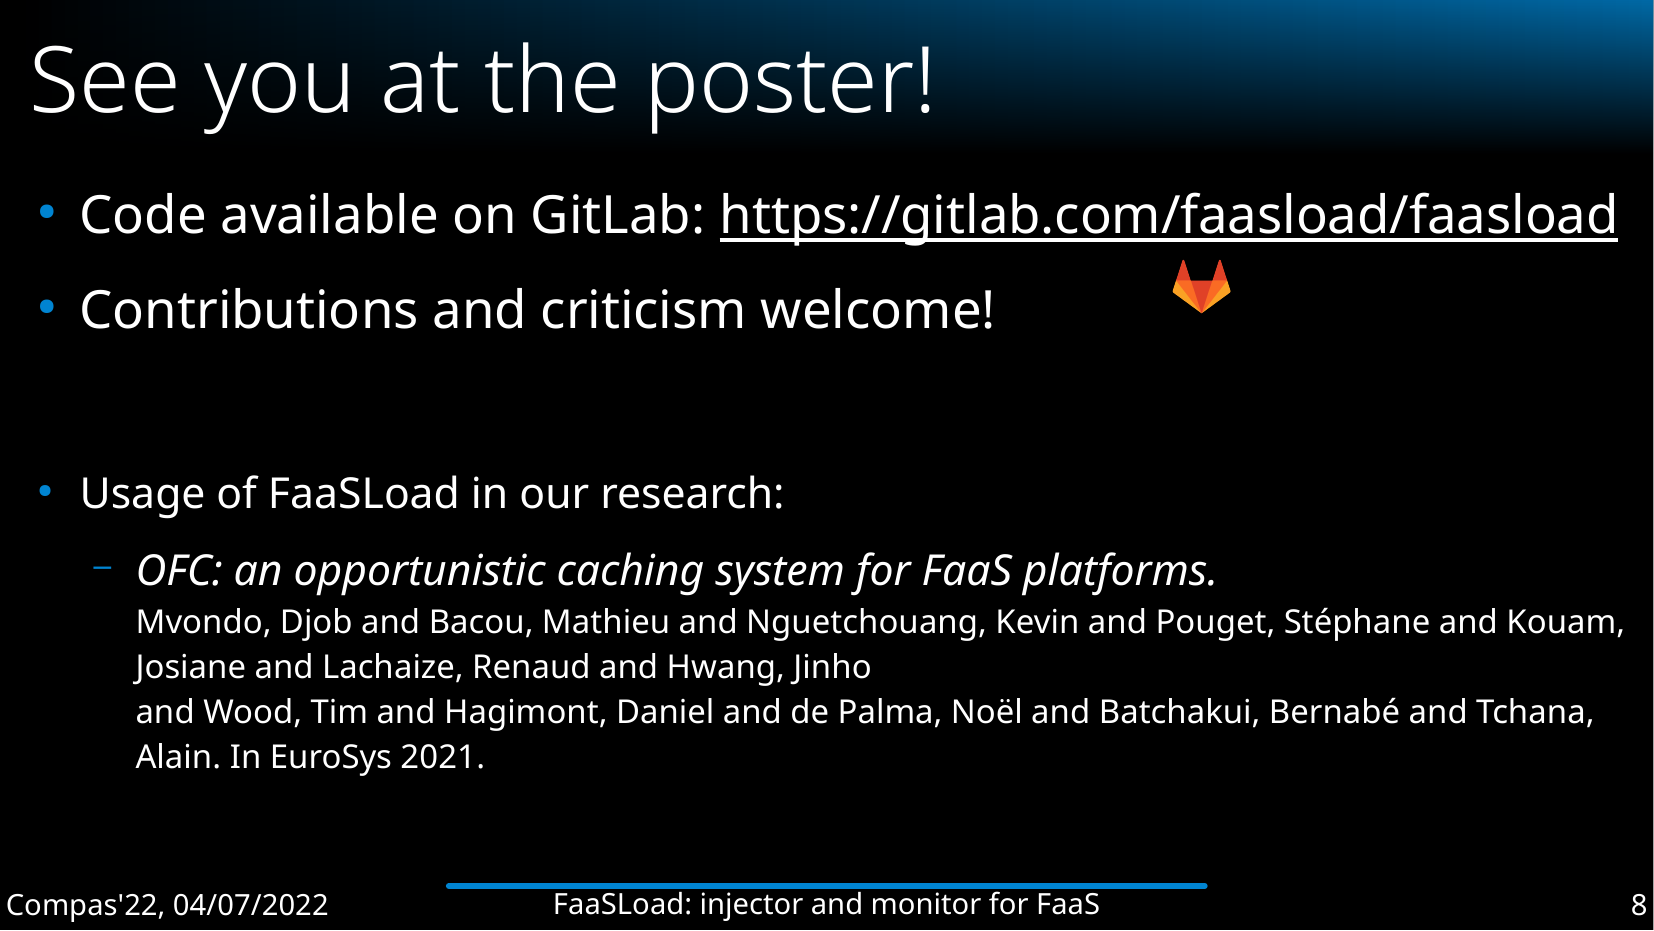

# See you at the poster!
Code available on GitLab: https://gitlab.com/faasload/faasload
Contributions and criticism welcome!
Usage of FaaSLoad in our research:
OFC: an opportunistic caching system for FaaS platforms.
Mvondo, Djob and Bacou, Mathieu and Nguetchouang, Kevin and Pouget, Stéphane and Kouam, Josiane and Lachaize, Renaud and Hwang, Jinho
and Wood, Tim and Hagimont, Daniel and de Palma, Noël and Batchakui, Bernabé and Tchana, Alain. In EuroSys 2021.
Compas'22, 04/07/2022
FaaSLoad: injector and monitor for FaaS
8